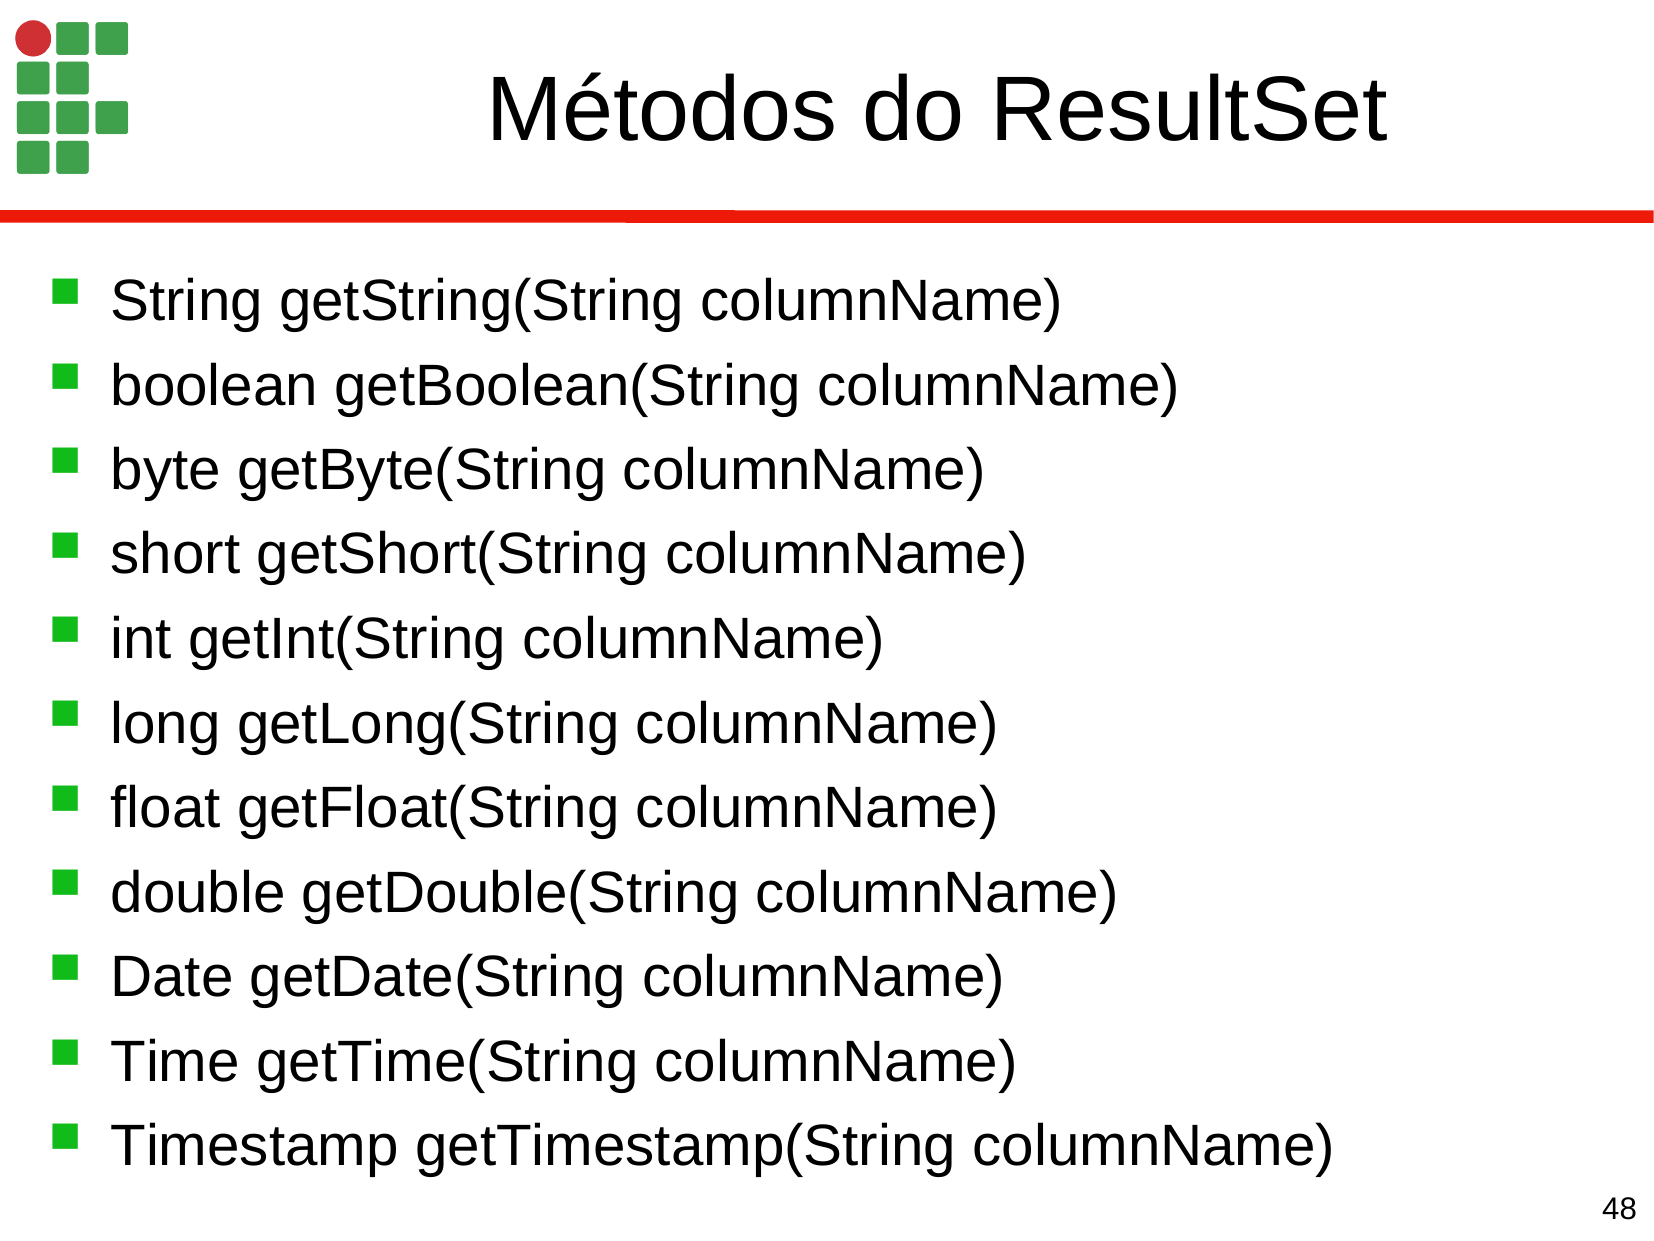

Métodos do ResultSet
String getString(String columnName)
boolean getBoolean(String columnName)
byte getByte(String columnName)
short getShort(String columnName)
int getInt(String columnName)
long getLong(String columnName)
float getFloat(String columnName)
double getDouble(String columnName)
Date getDate(String columnName)
Time getTime(String columnName)
Timestamp getTimestamp(String columnName)